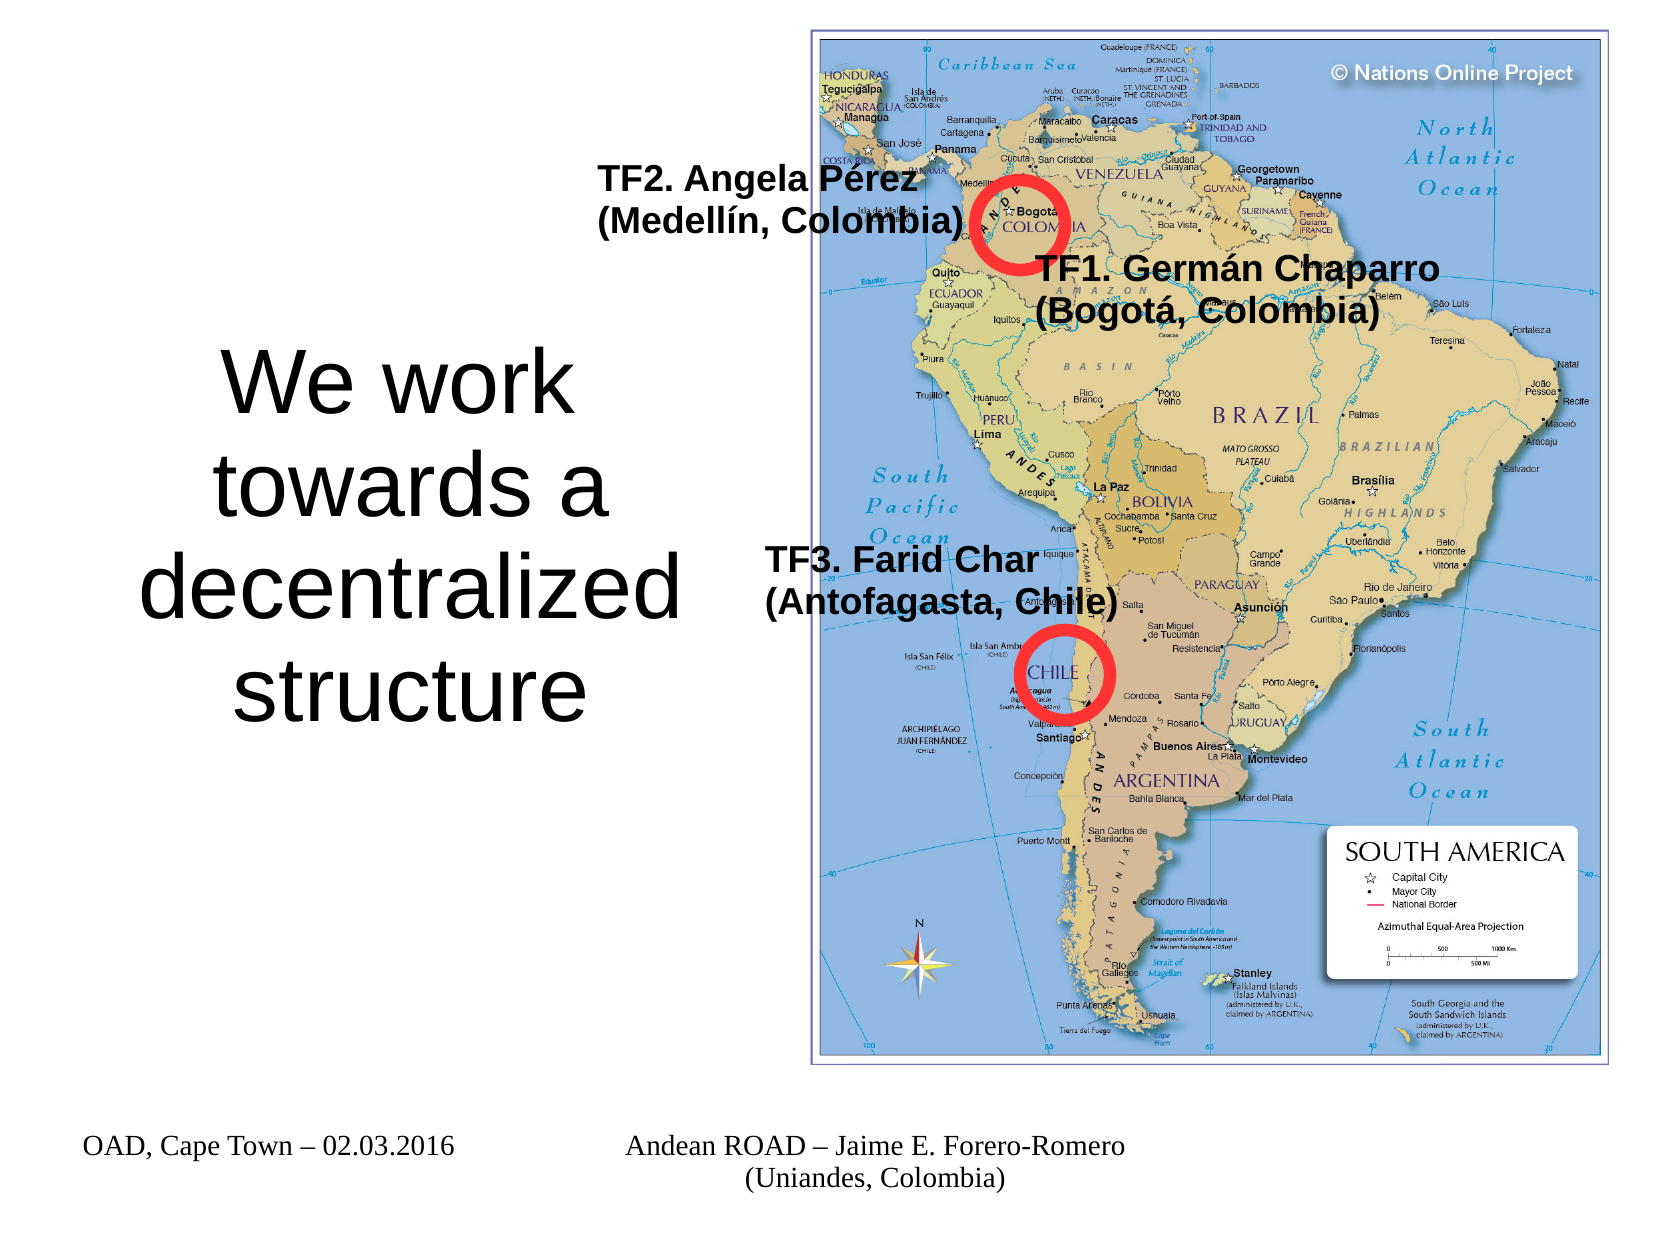

TF2. Angela Pérez
(Medellín, Colombia)
TF1. Germán Chaparro
(Bogotá, Colombia)
# We work towards a decentralized structure
TF3. Farid Char
(Antofagasta, Chile)